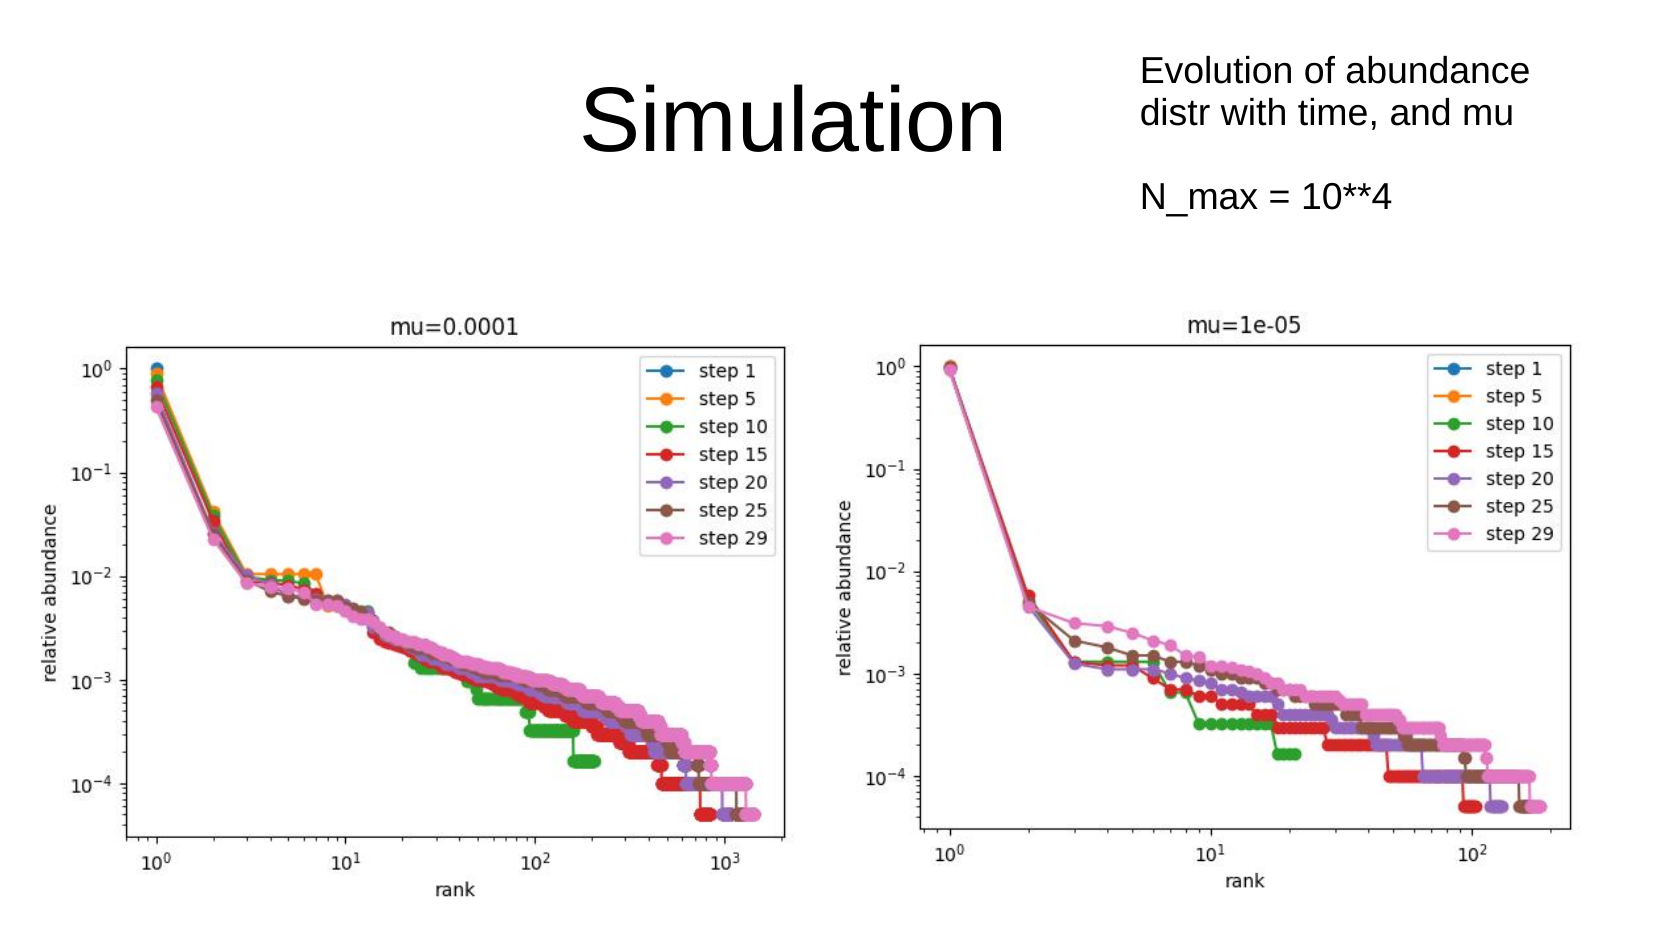

# Simulation
Evolution of abundance distr with time, and mu
N_max = 10**4